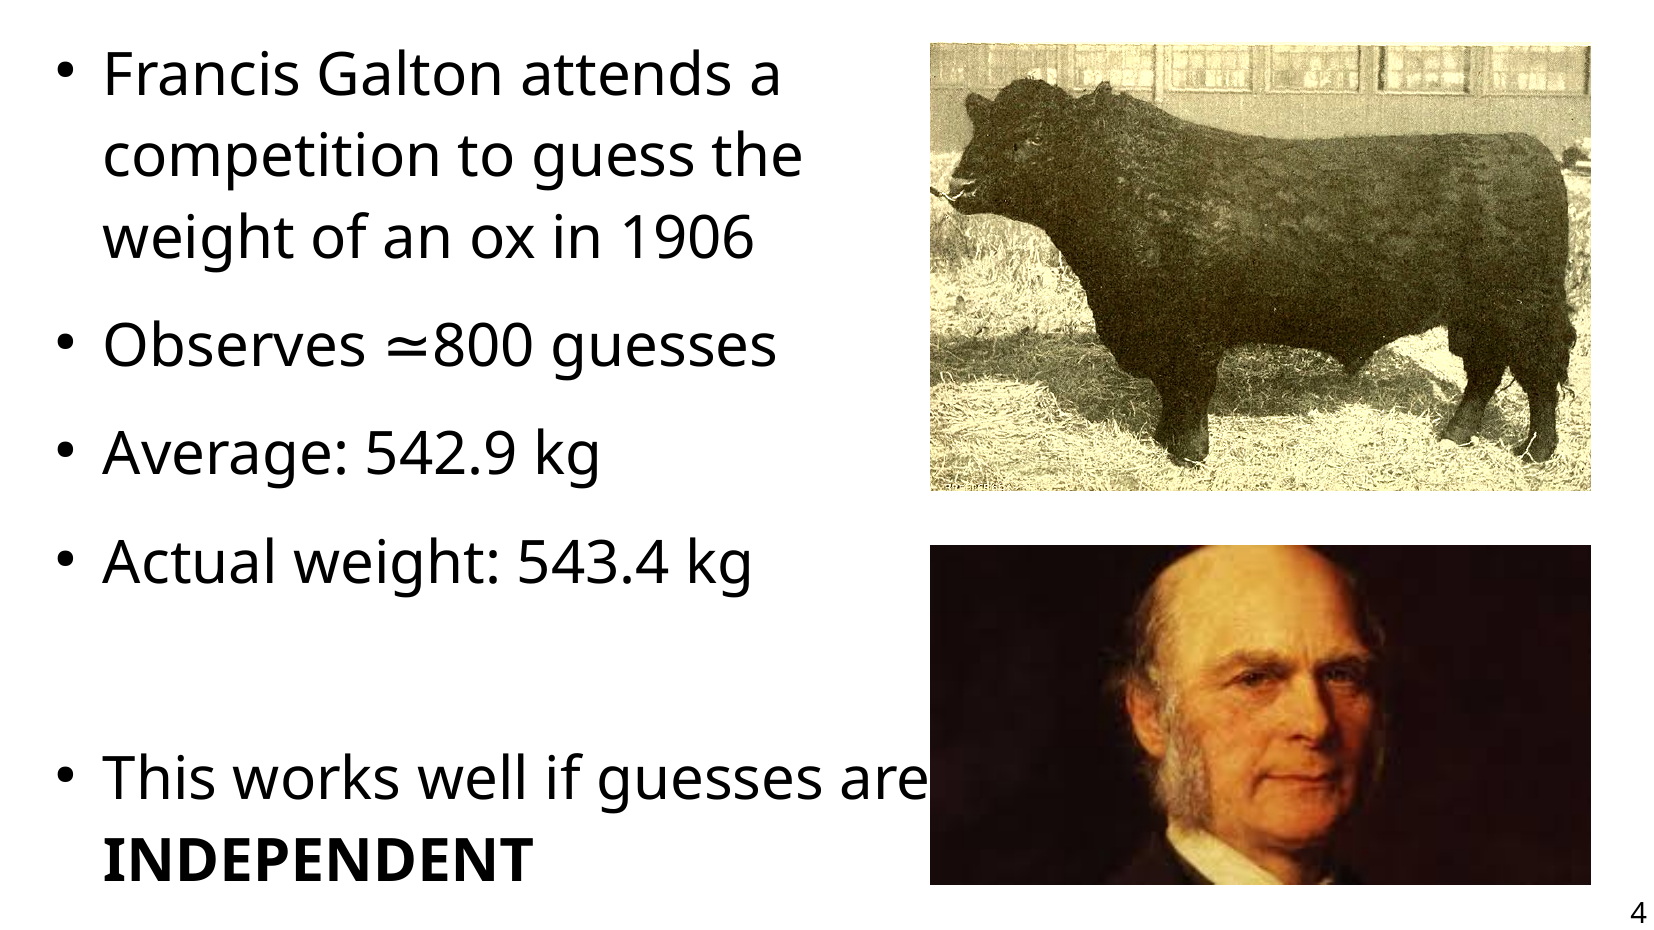

# Francis Galton attends a competition to guess the weight of an ox in 1906
Observes ≃800 guesses
Average: 542.9 kg
Actual weight: 543.4 kg
This works well if guesses are INDEPENDENT
4